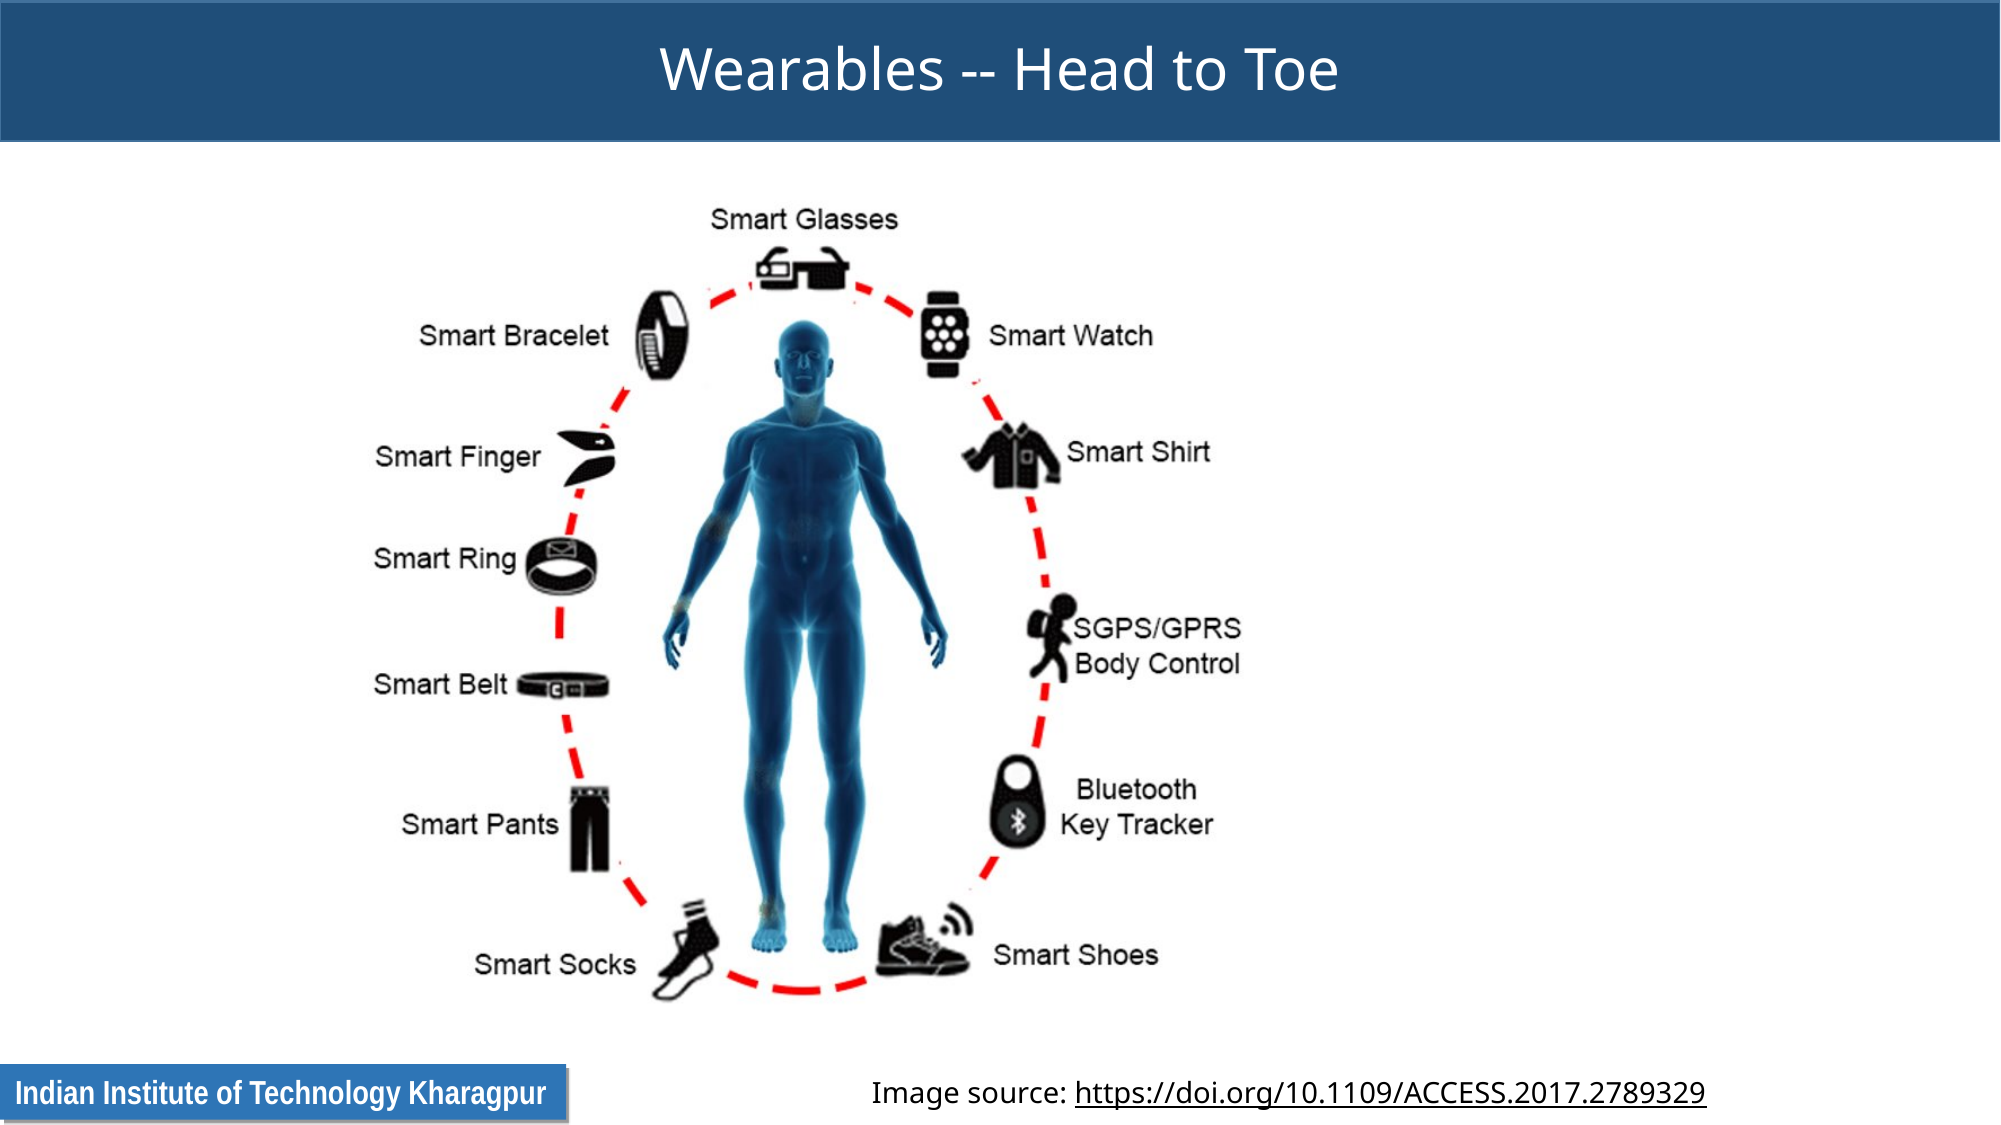

# Wearables -- Head to Toe
Image source: https://doi.org/10.1109/ACCESS.2017.2789329